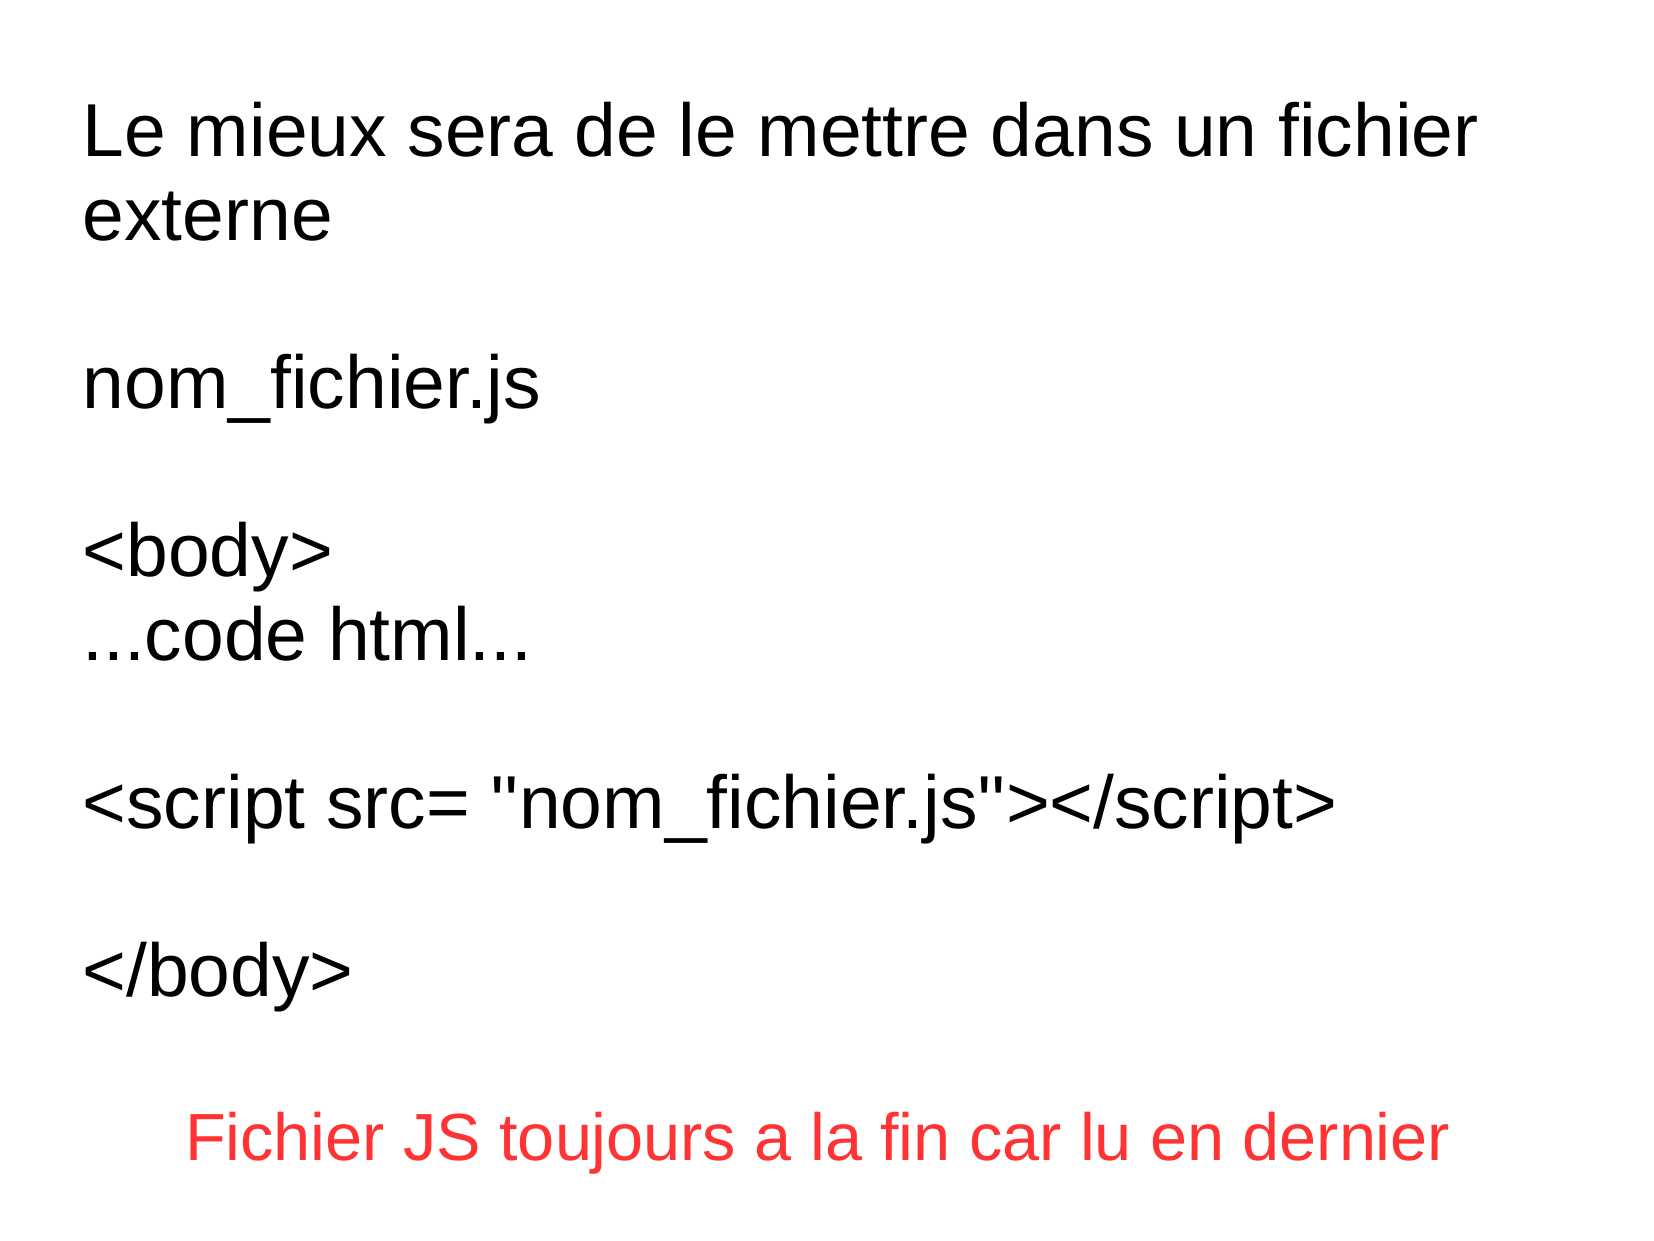

# Le mieux sera de le mettre dans un fichier externe nom_fichier.js <body> ...code html... <script src= ''nom_fichier.js''></script> </body>
Fichier JS toujours a la fin car lu en dernier